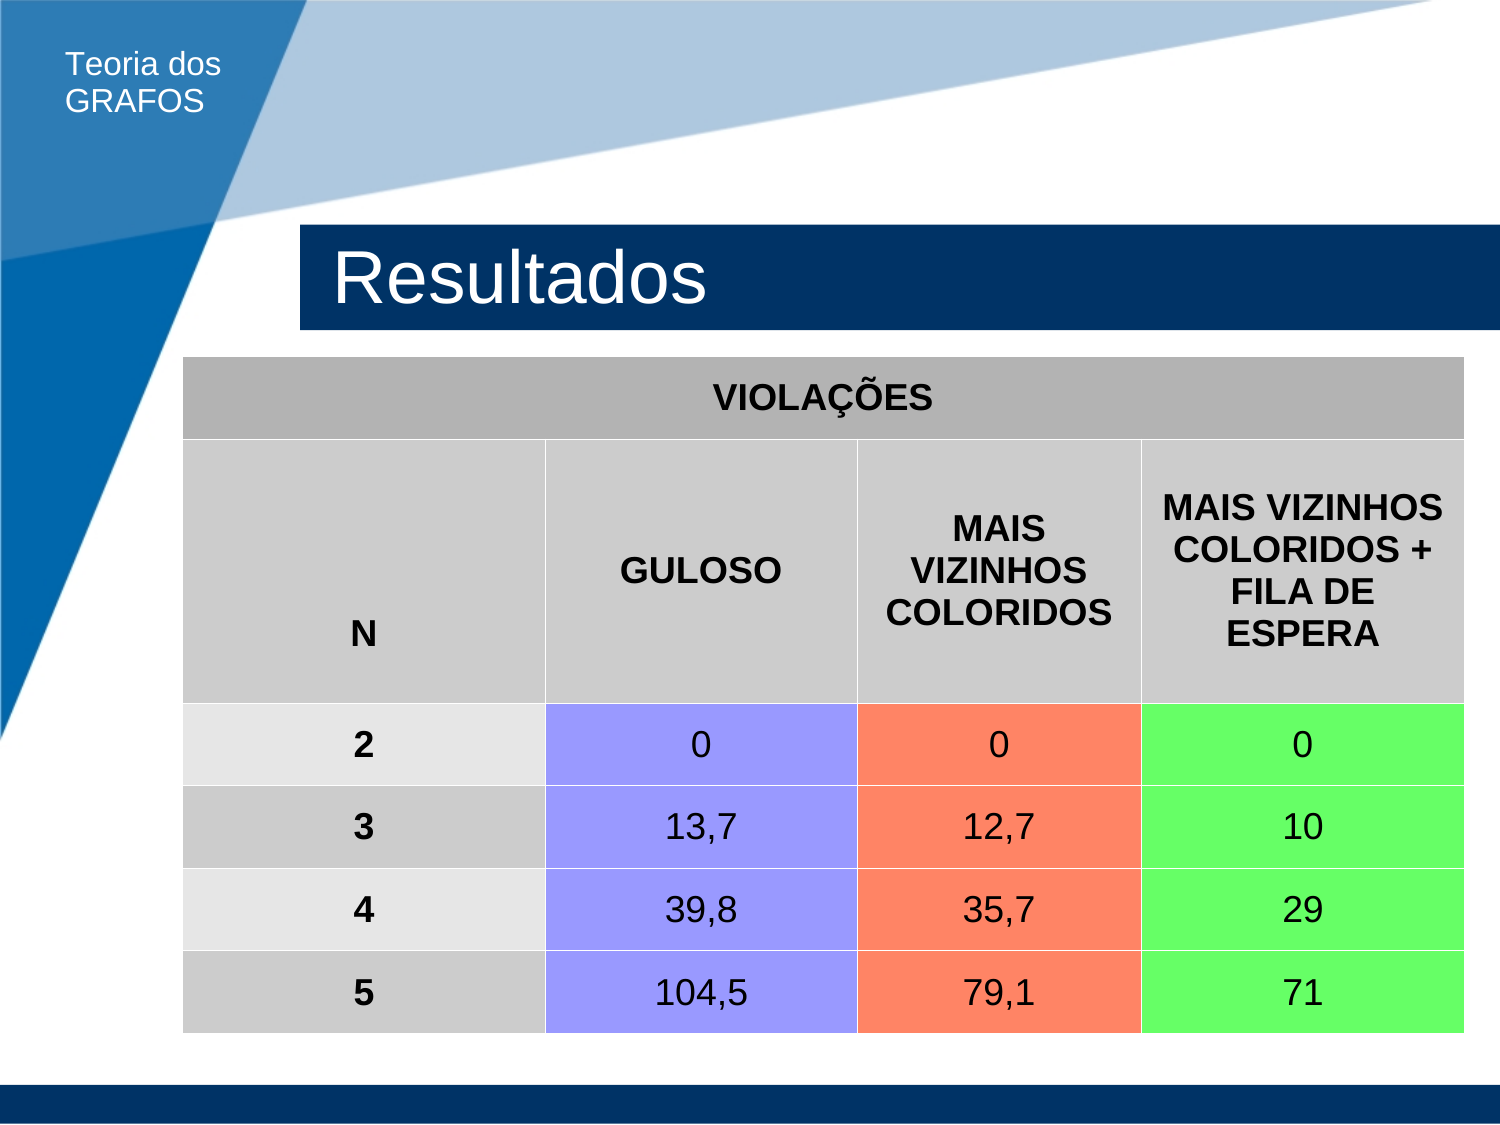

# Resultados
| VIOLAÇÕES | | | |
| --- | --- | --- | --- |
| N | GULOSO | MAIS VIZINHOS COLORIDOS | MAIS VIZINHOS COLORIDOS + FILA DE ESPERA |
| 2 | 0 | 0 | 0 |
| 3 | 13,7 | 12,7 | 10 |
| 4 | 39,8 | 35,7 | 29 |
| 5 | 104,5 | 79,1 | 71 |